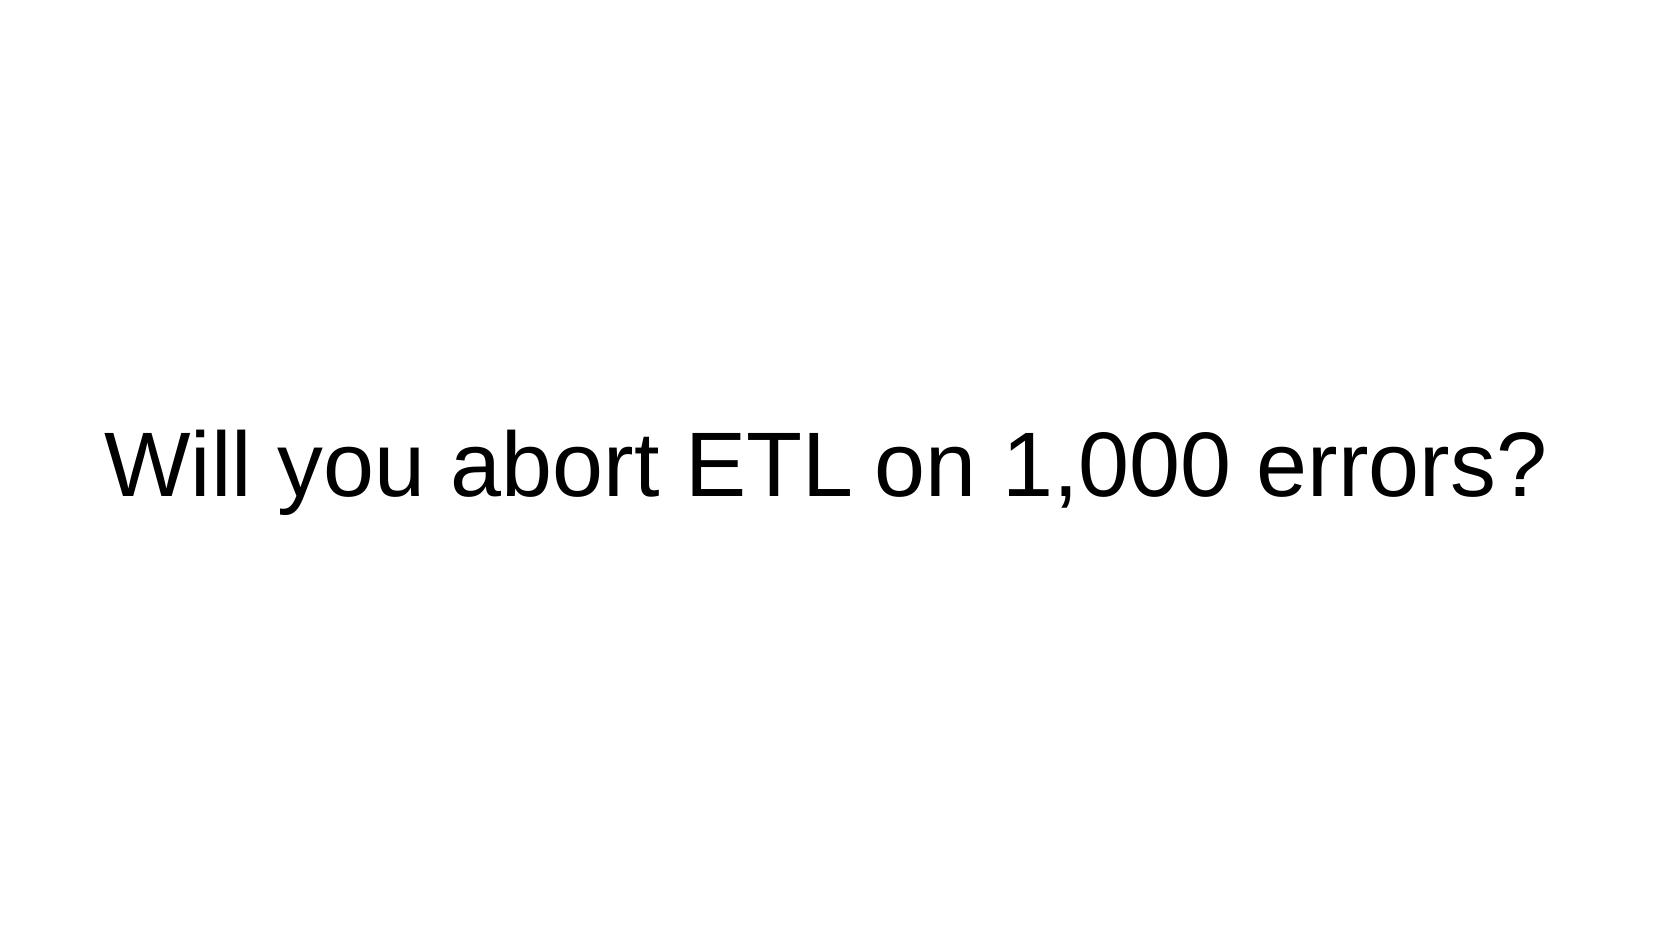

# Will you abort ETL on 1,000 errors?